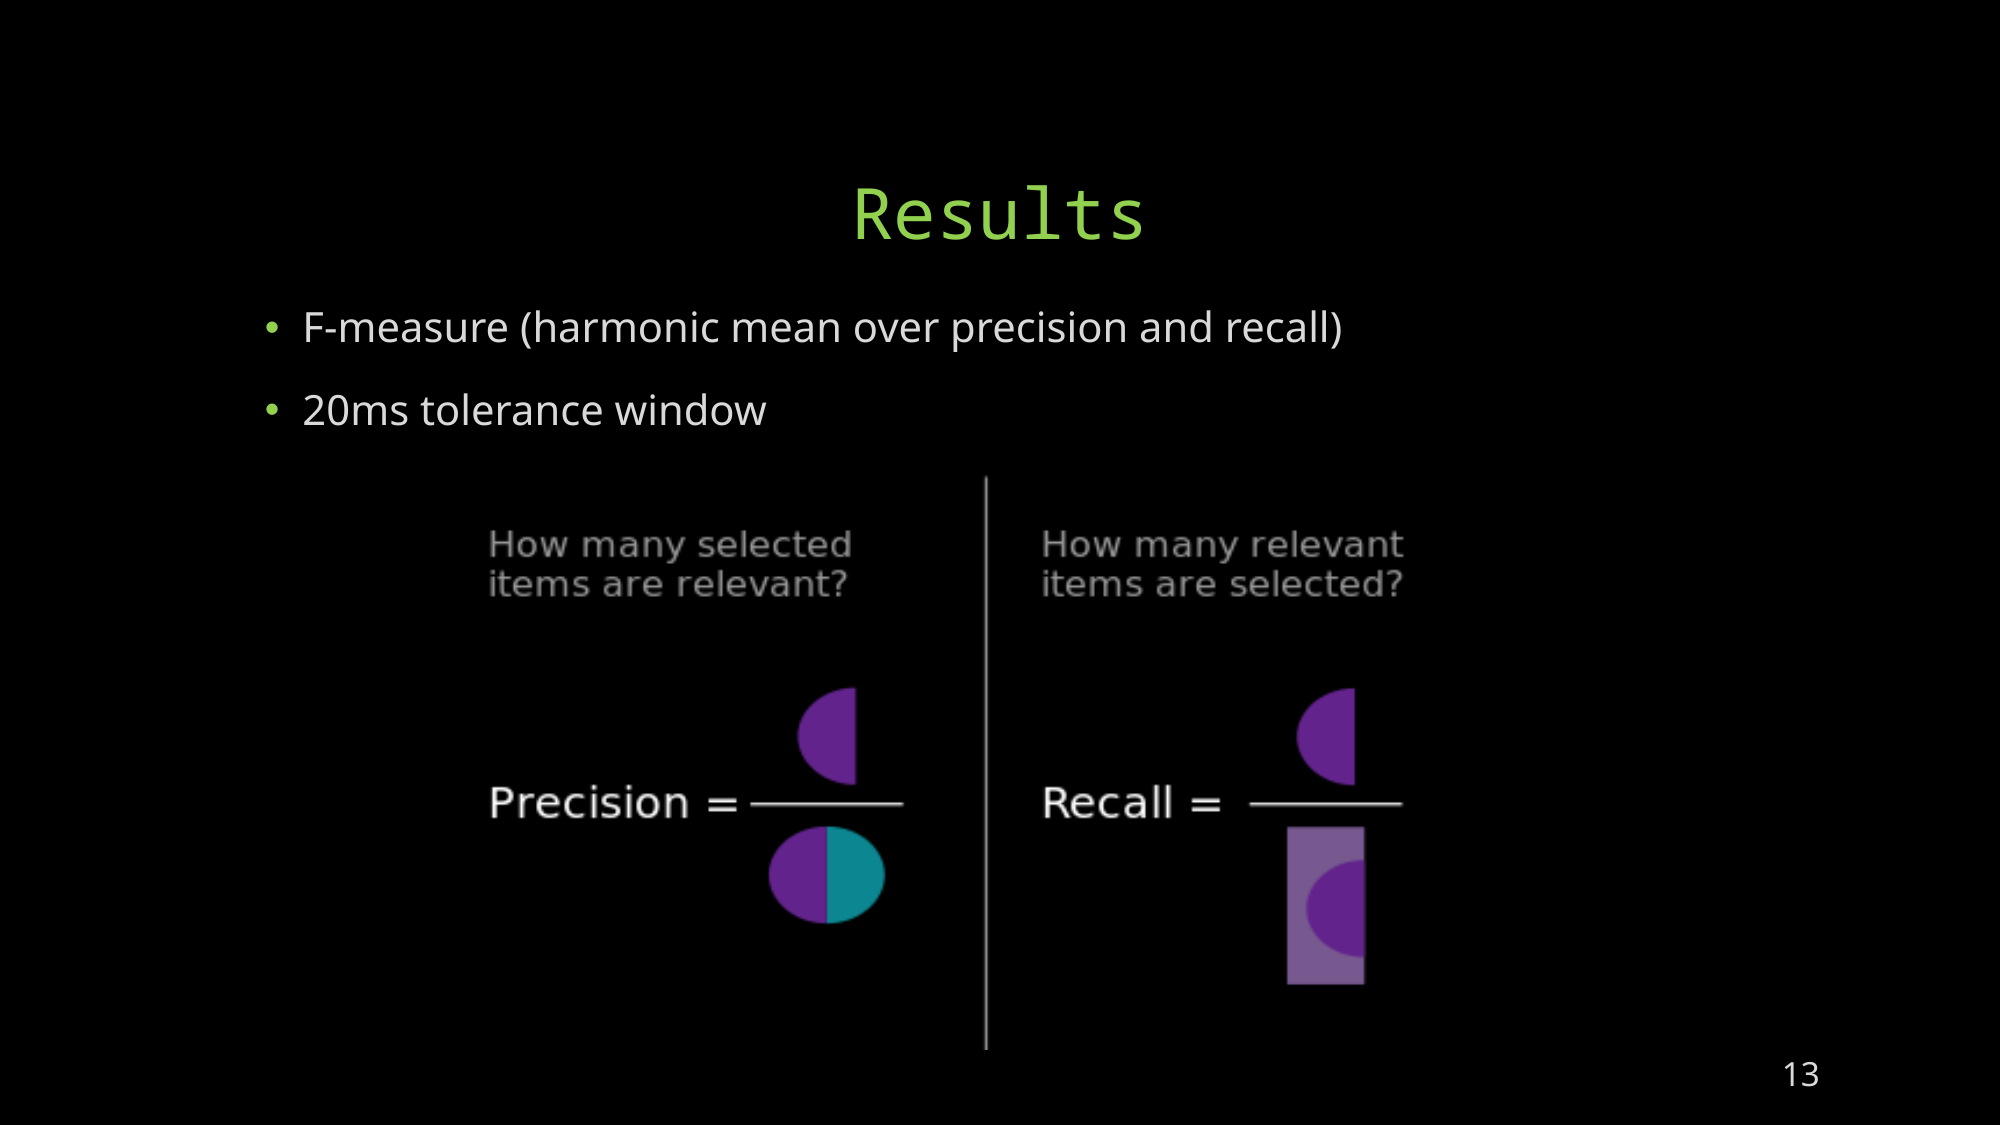

# Results
F-measure (harmonic mean over precision and recall)
20ms tolerance window